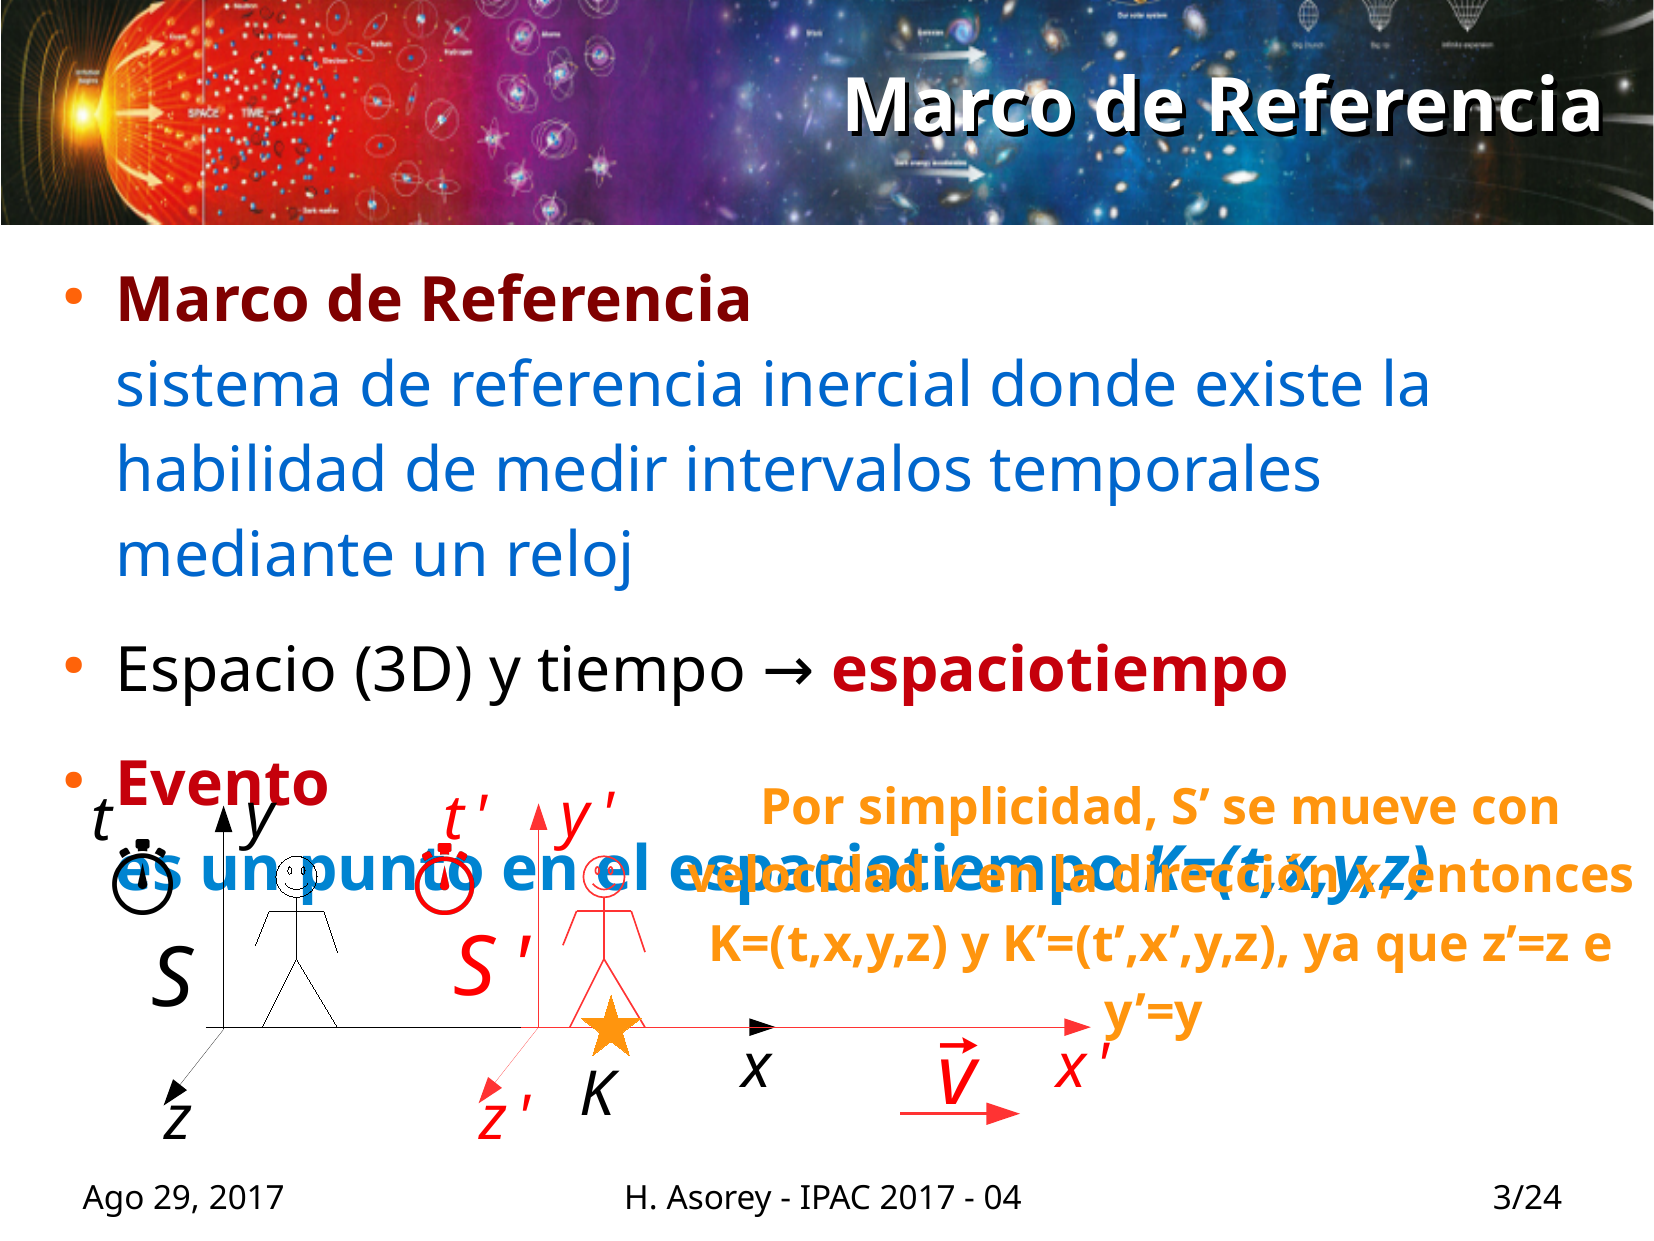

# Marco de Referencia
Marco de Referencia
sistema de referencia inercial donde existe la habilidad de medir intervalos temporales mediante un reloj
Espacio (3D) y tiempo → espaciotiempo
Evento
es un punto en el espaciotiempo K=(t,x,y,z)
Por simplicidad, S’ se mueve con velocidad v en la dirección x, entonces K=(t,x,y,z) y K’=(t’,x’,y,z), ya que z’=z e y’=y
Ago 29, 2017
H. Asorey - IPAC 2017 - 04
3